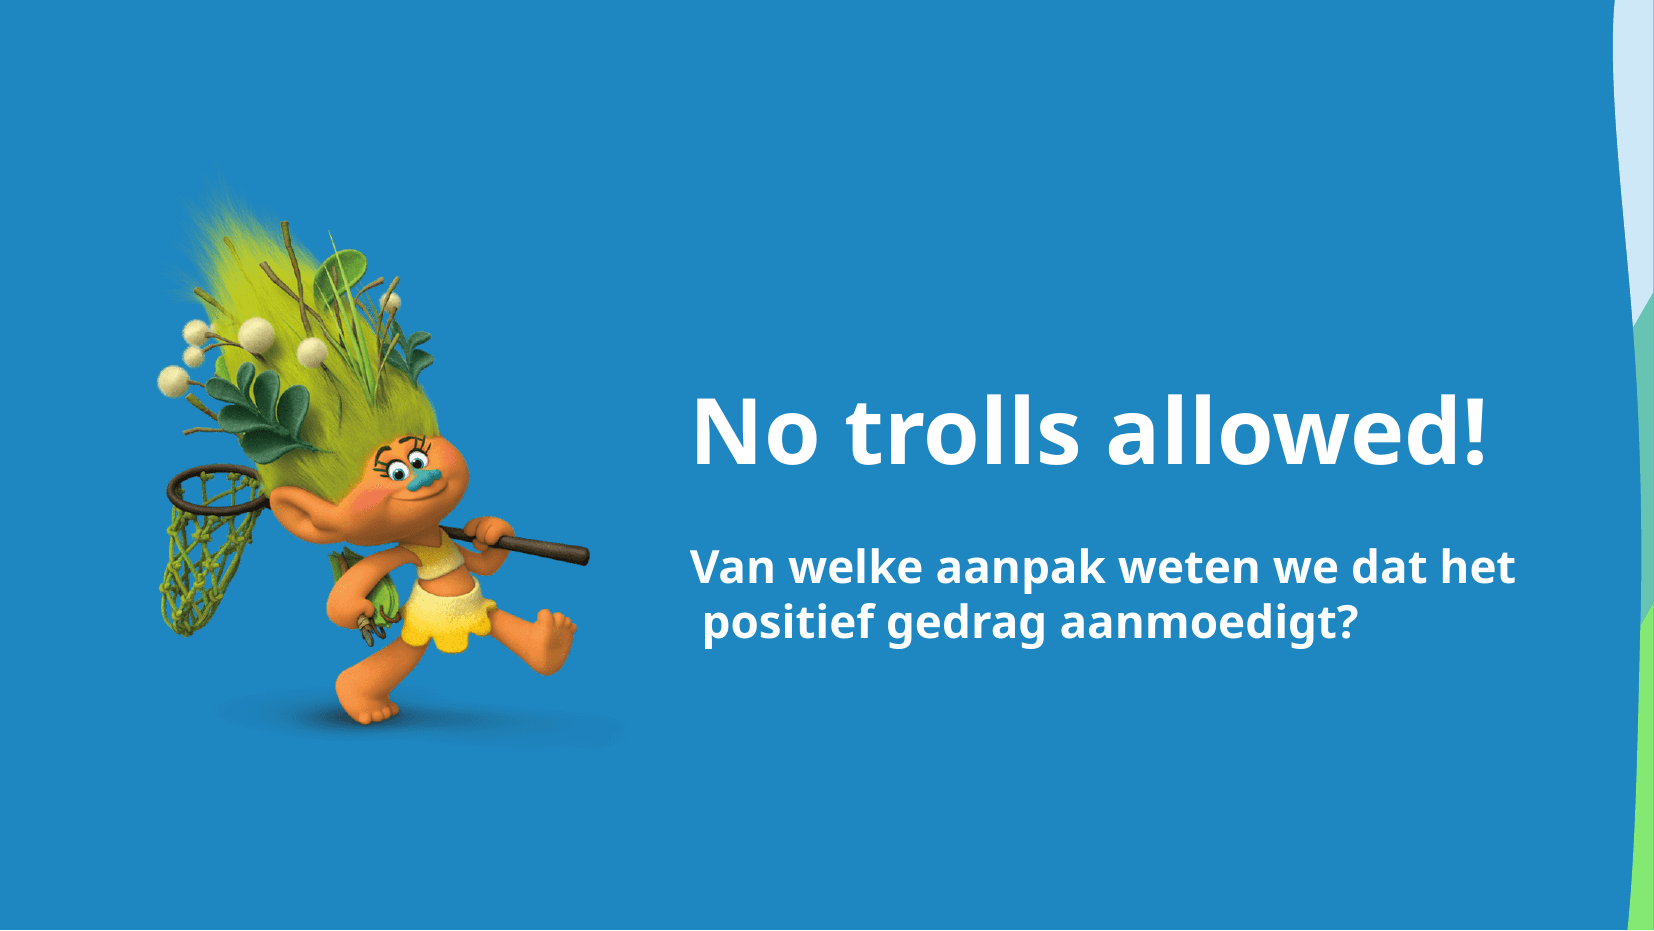

No trolls allowed!
Van welke aanpak weten we dat het
 positief gedrag aanmoedigt?